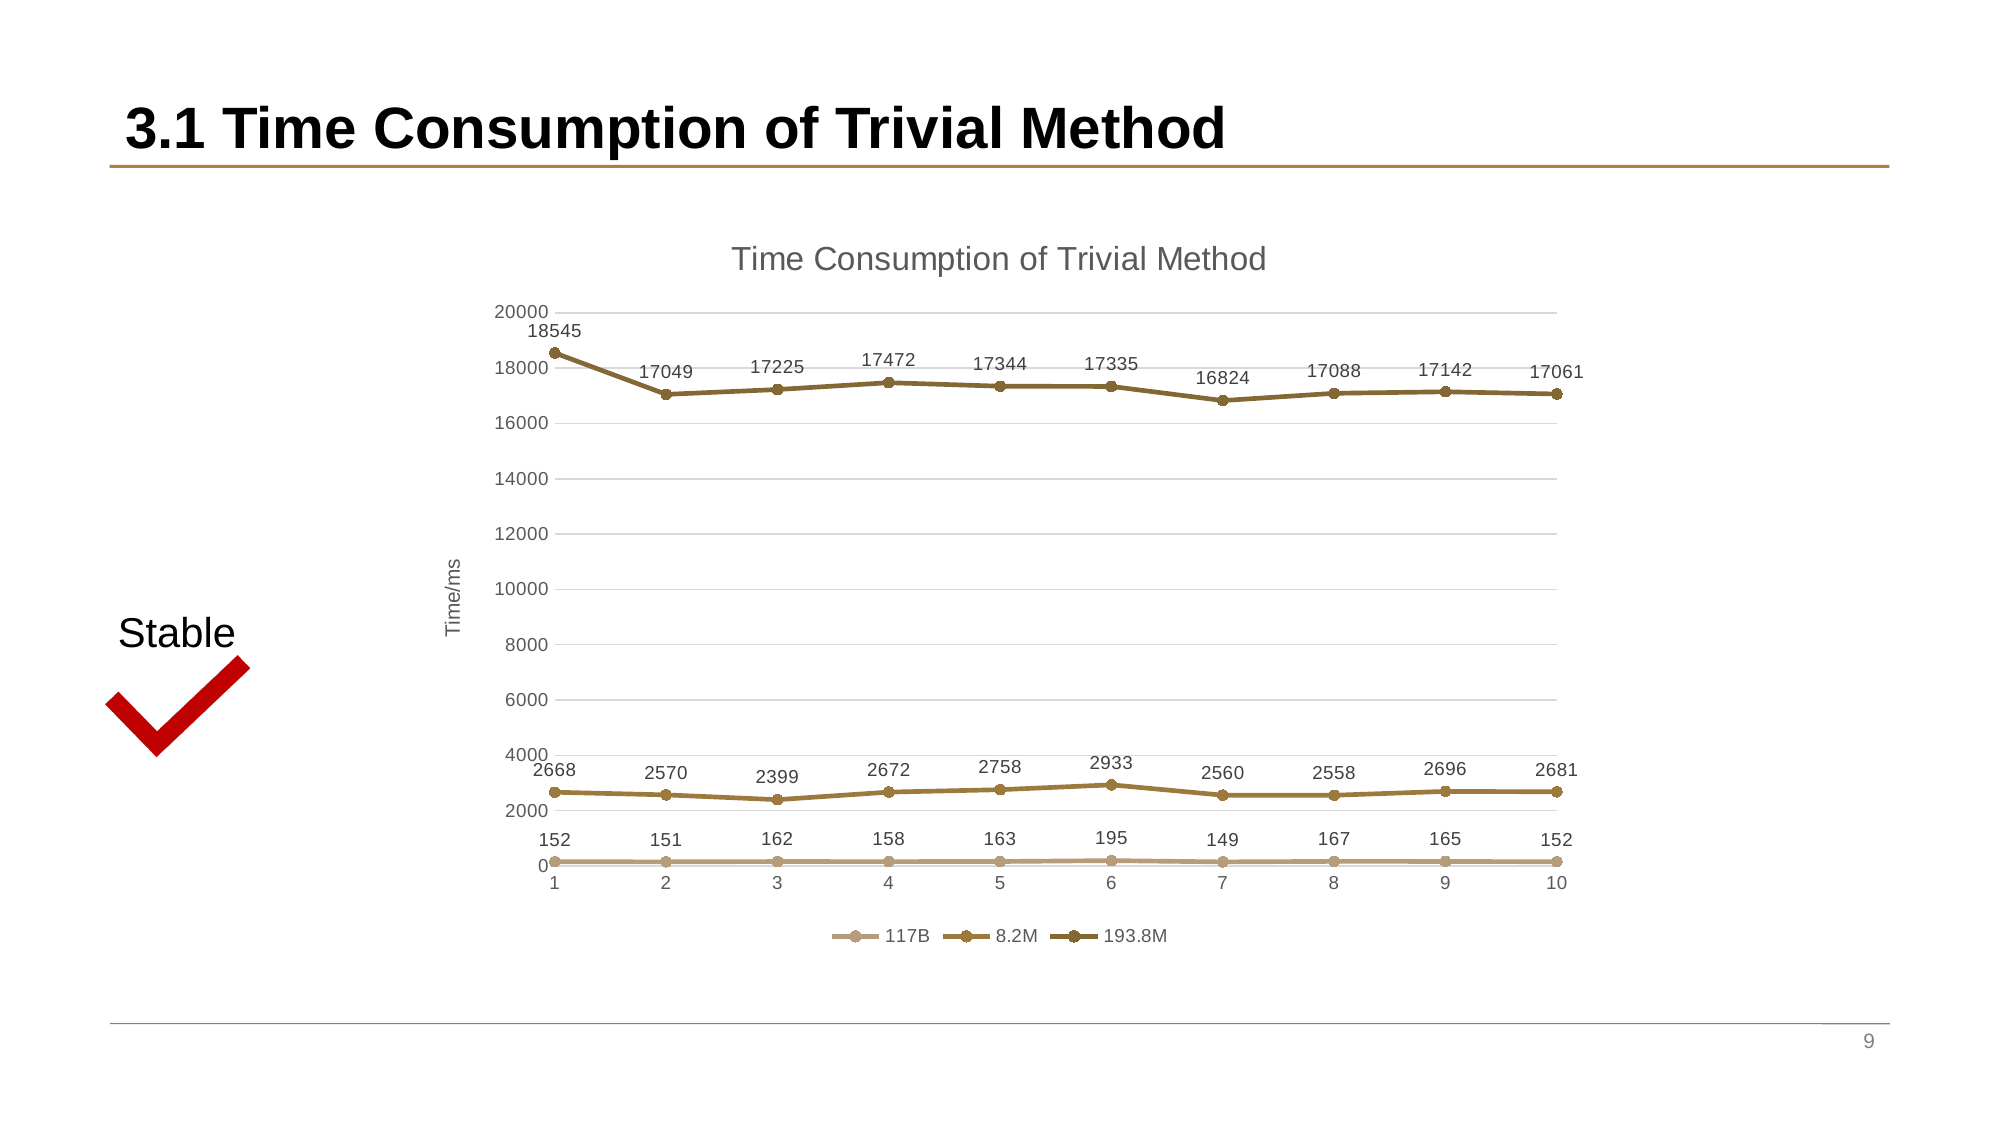

# 3.1 Time Consumption of Trivial Method
### Chart: Time Consumption of Trivial Method
| Category | 117B | 8.2M | 193.8M |
|---|---|---|---|
| 1 | 152.0 | 2668.0 | 18545.0 |
| 2 | 151.0 | 2570.0 | 17049.0 |
| 3 | 162.0 | 2399.0 | 17225.0 |
| 4 | 158.0 | 2672.0 | 17472.0 |
| 5 | 163.0 | 2758.0 | 17344.0 |
| 6 | 195.0 | 2933.0 | 17335.0 |
| 7 | 149.0 | 2560.0 | 16824.0 |
| 8 | 167.0 | 2558.0 | 17088.0 |
| 9 | 165.0 | 2696.0 | 17142.0 |
| 10 | 152.0 | 2681.0 | 17061.0 |Stable
8